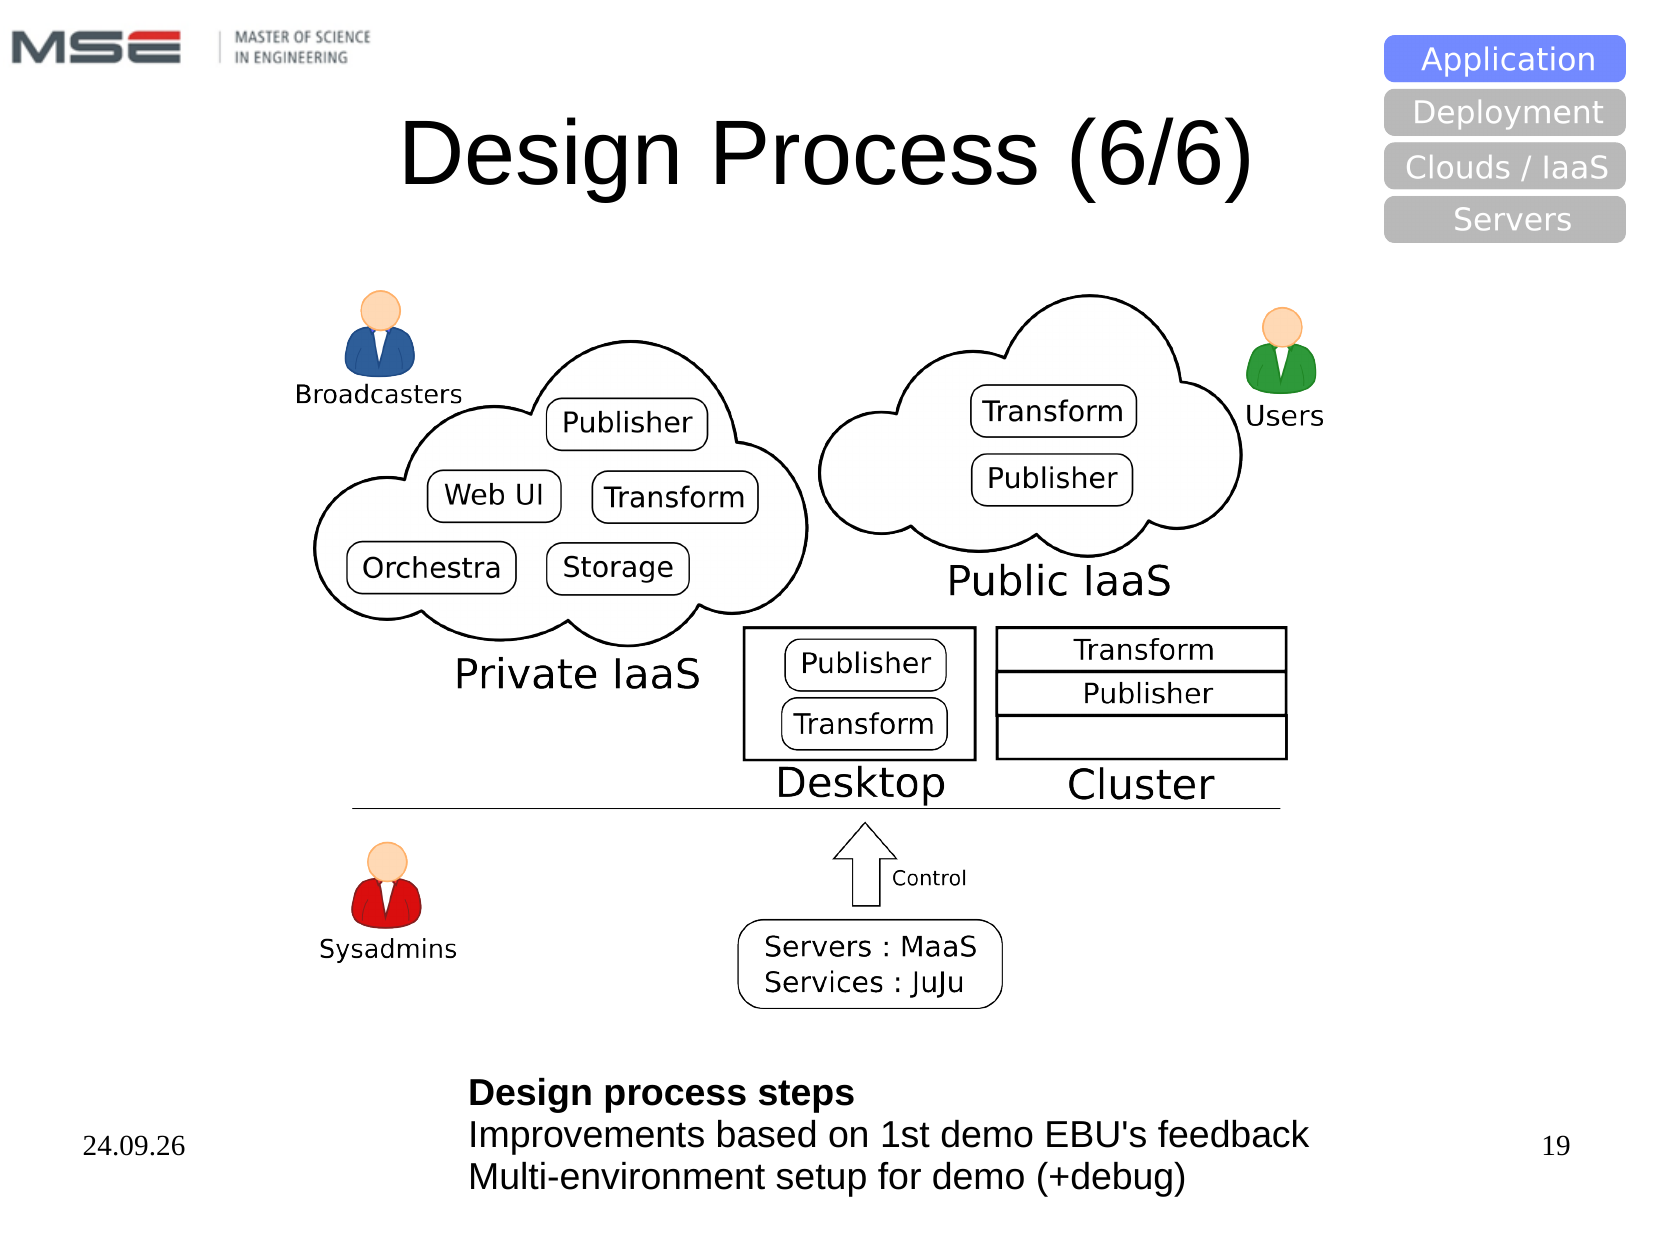

# Design Process (6/6)
Design process steps
Improvements based on 1st demo EBU's feedback
Multi-environment setup for demo (+debug)
19